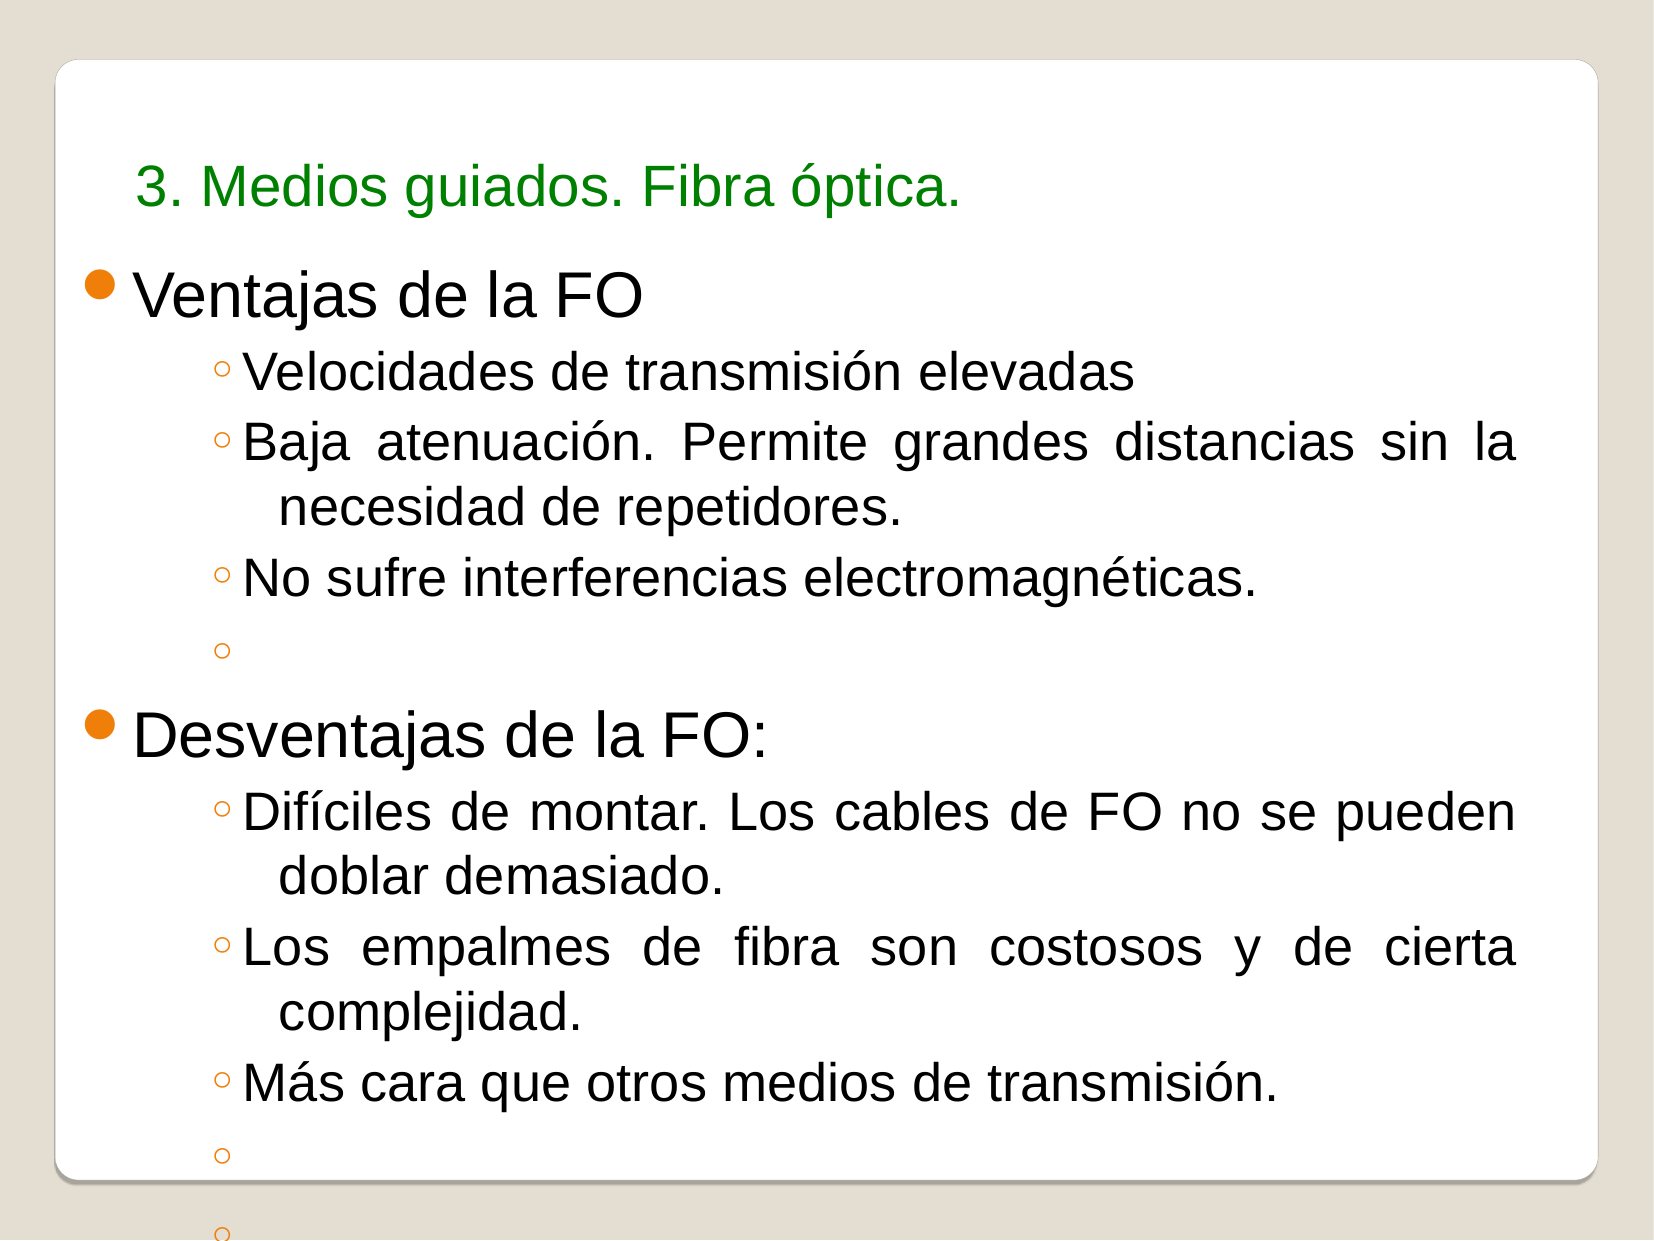

3. Medios guiados. Fibra óptica.
Ventajas de la FO
Velocidades de transmisión elevadas
Baja atenuación. Permite grandes distancias sin la necesidad de repetidores.
No sufre interferencias electromagnéticas.
Desventajas de la FO:
Difíciles de montar. Los cables de FO no se pueden doblar demasiado.
Los empalmes de fibra son costosos y de cierta complejidad.
Más cara que otros medios de transmisión.